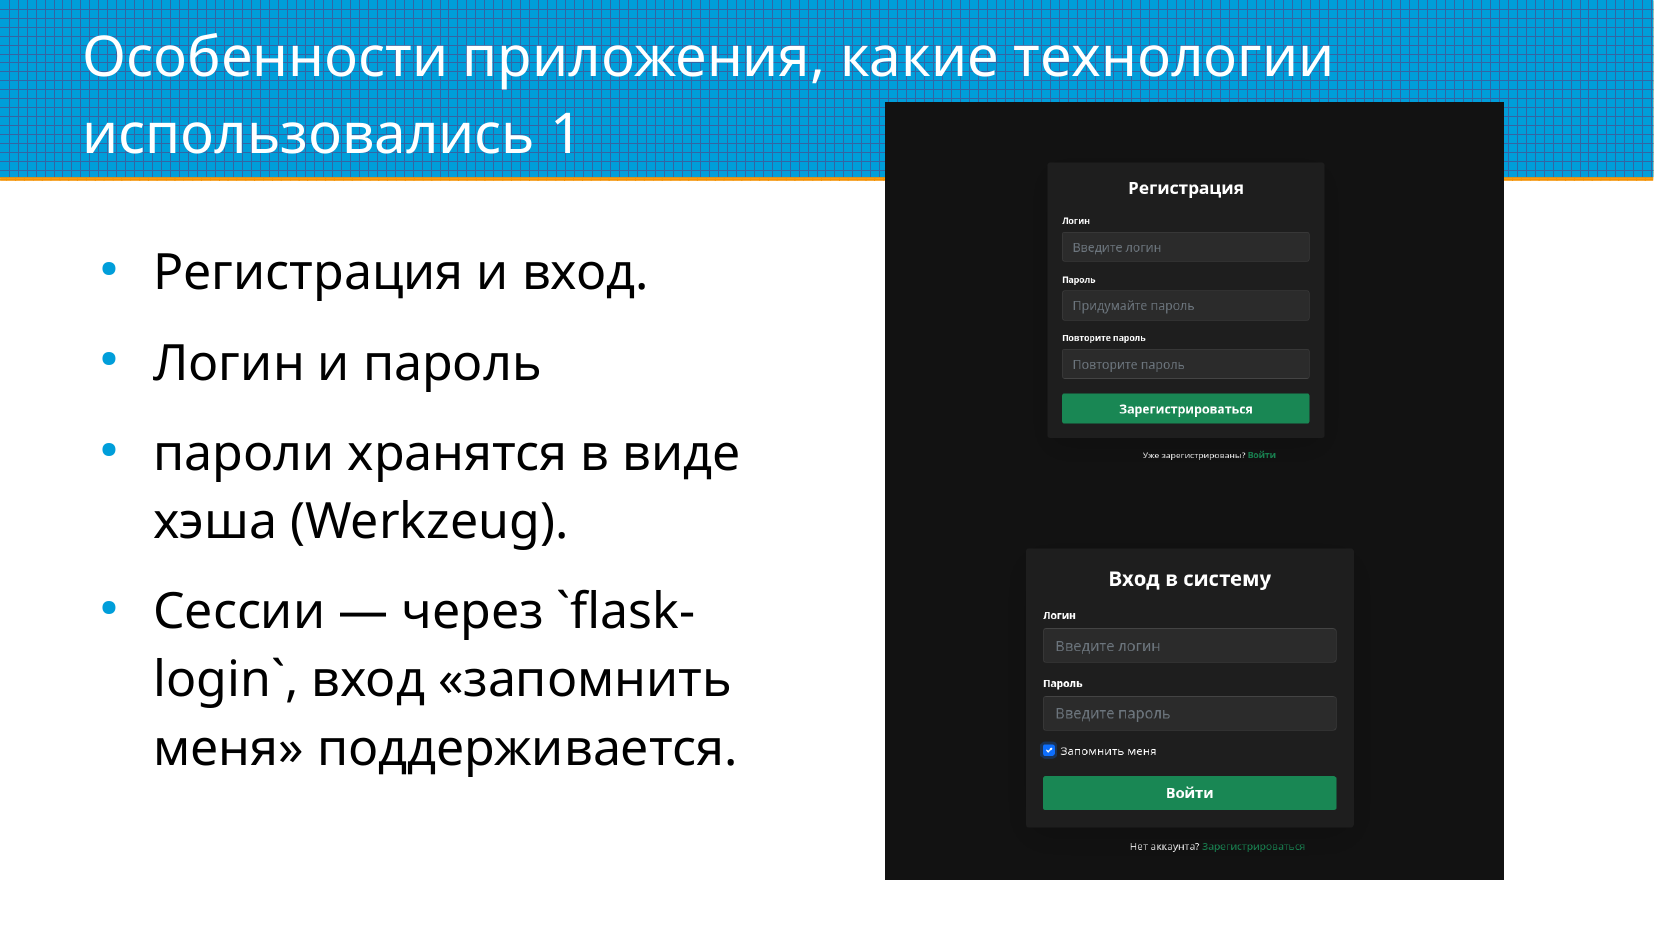

# Особенности приложения, какие технологии использовались 1
Регистрация и вход.
Логин и пароль
пароли хранятся в виде хэша (Werkzeug).
Сессии — через `flask-login`, вход «запомнить меня» поддерживается.